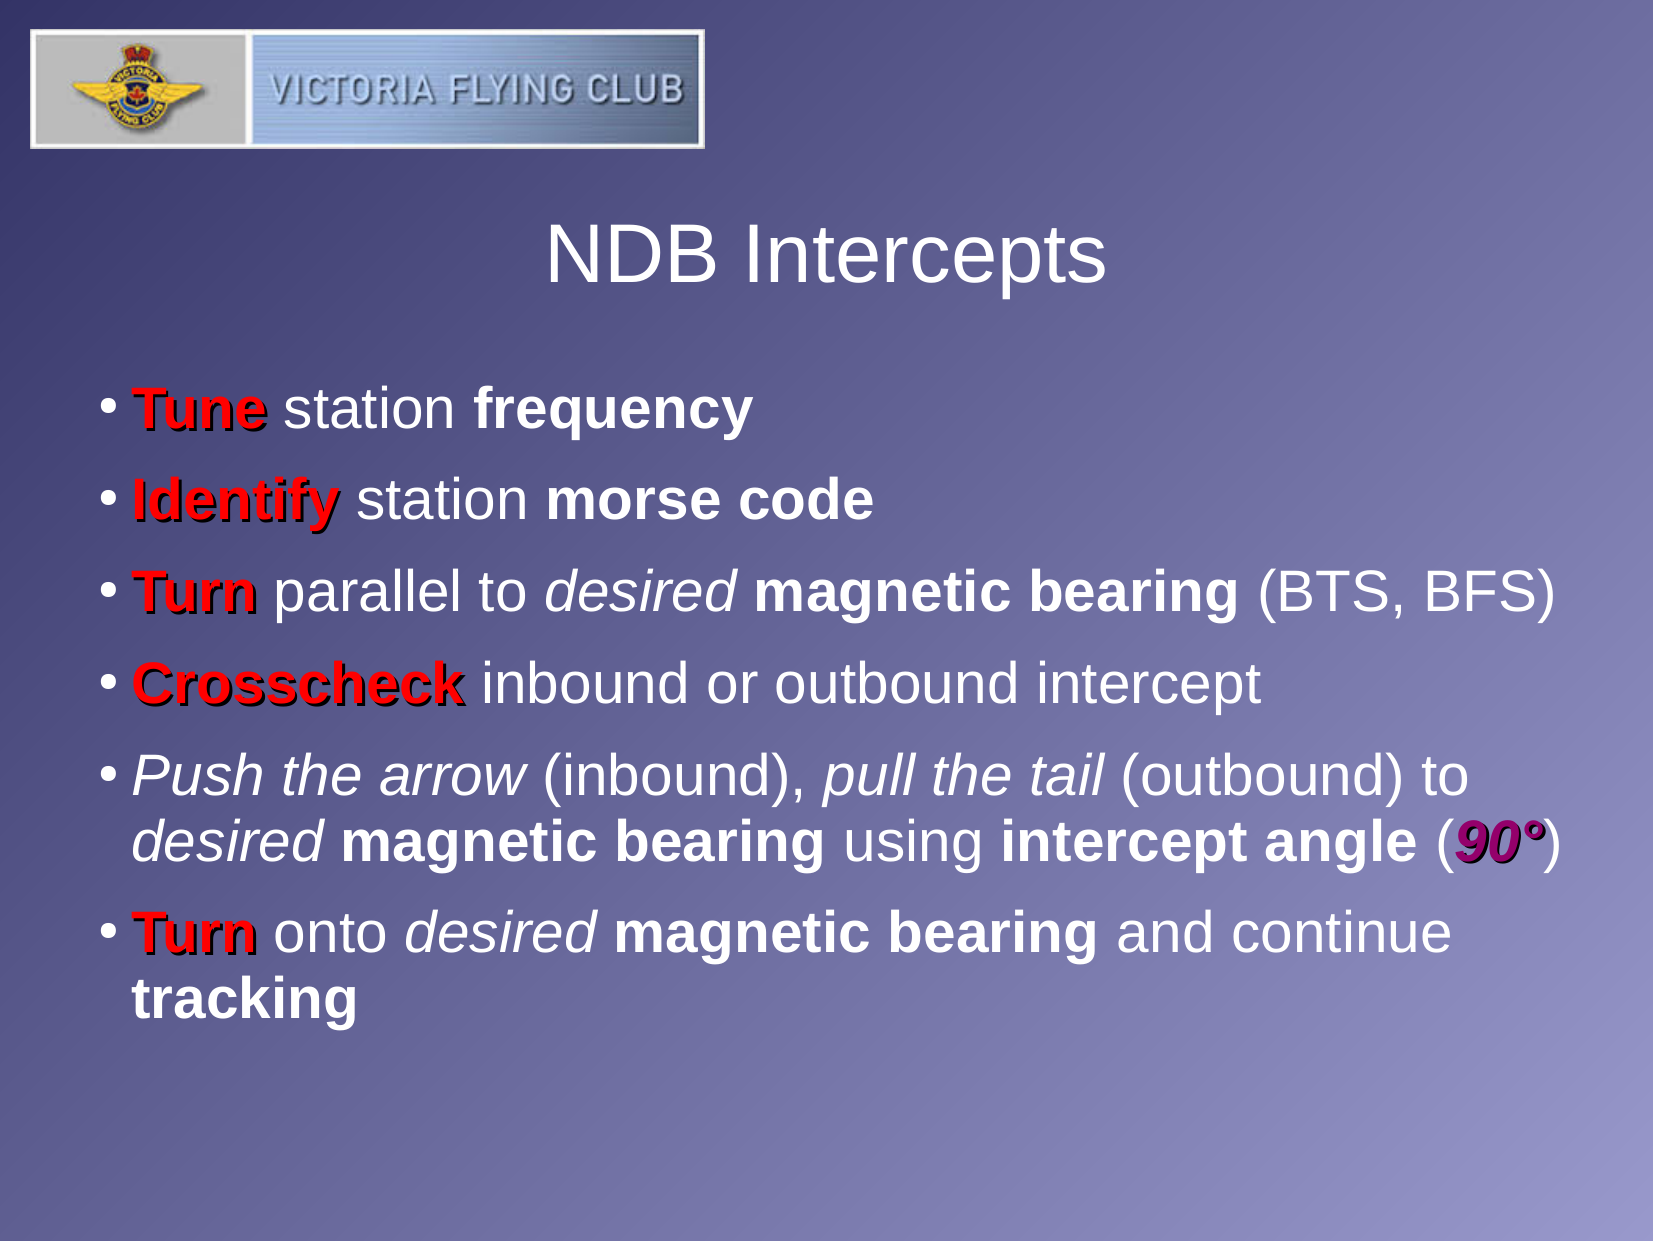

# NDB Intercepts
Tune station frequency
Identify station morse code
Turn parallel to desired magnetic bearing (BTS, BFS)
Crosscheck inbound or outbound intercept
Push the arrow (inbound), pull the tail (outbound) to desired magnetic bearing using intercept angle (90°)
Turn onto desired magnetic bearing and continue tracking